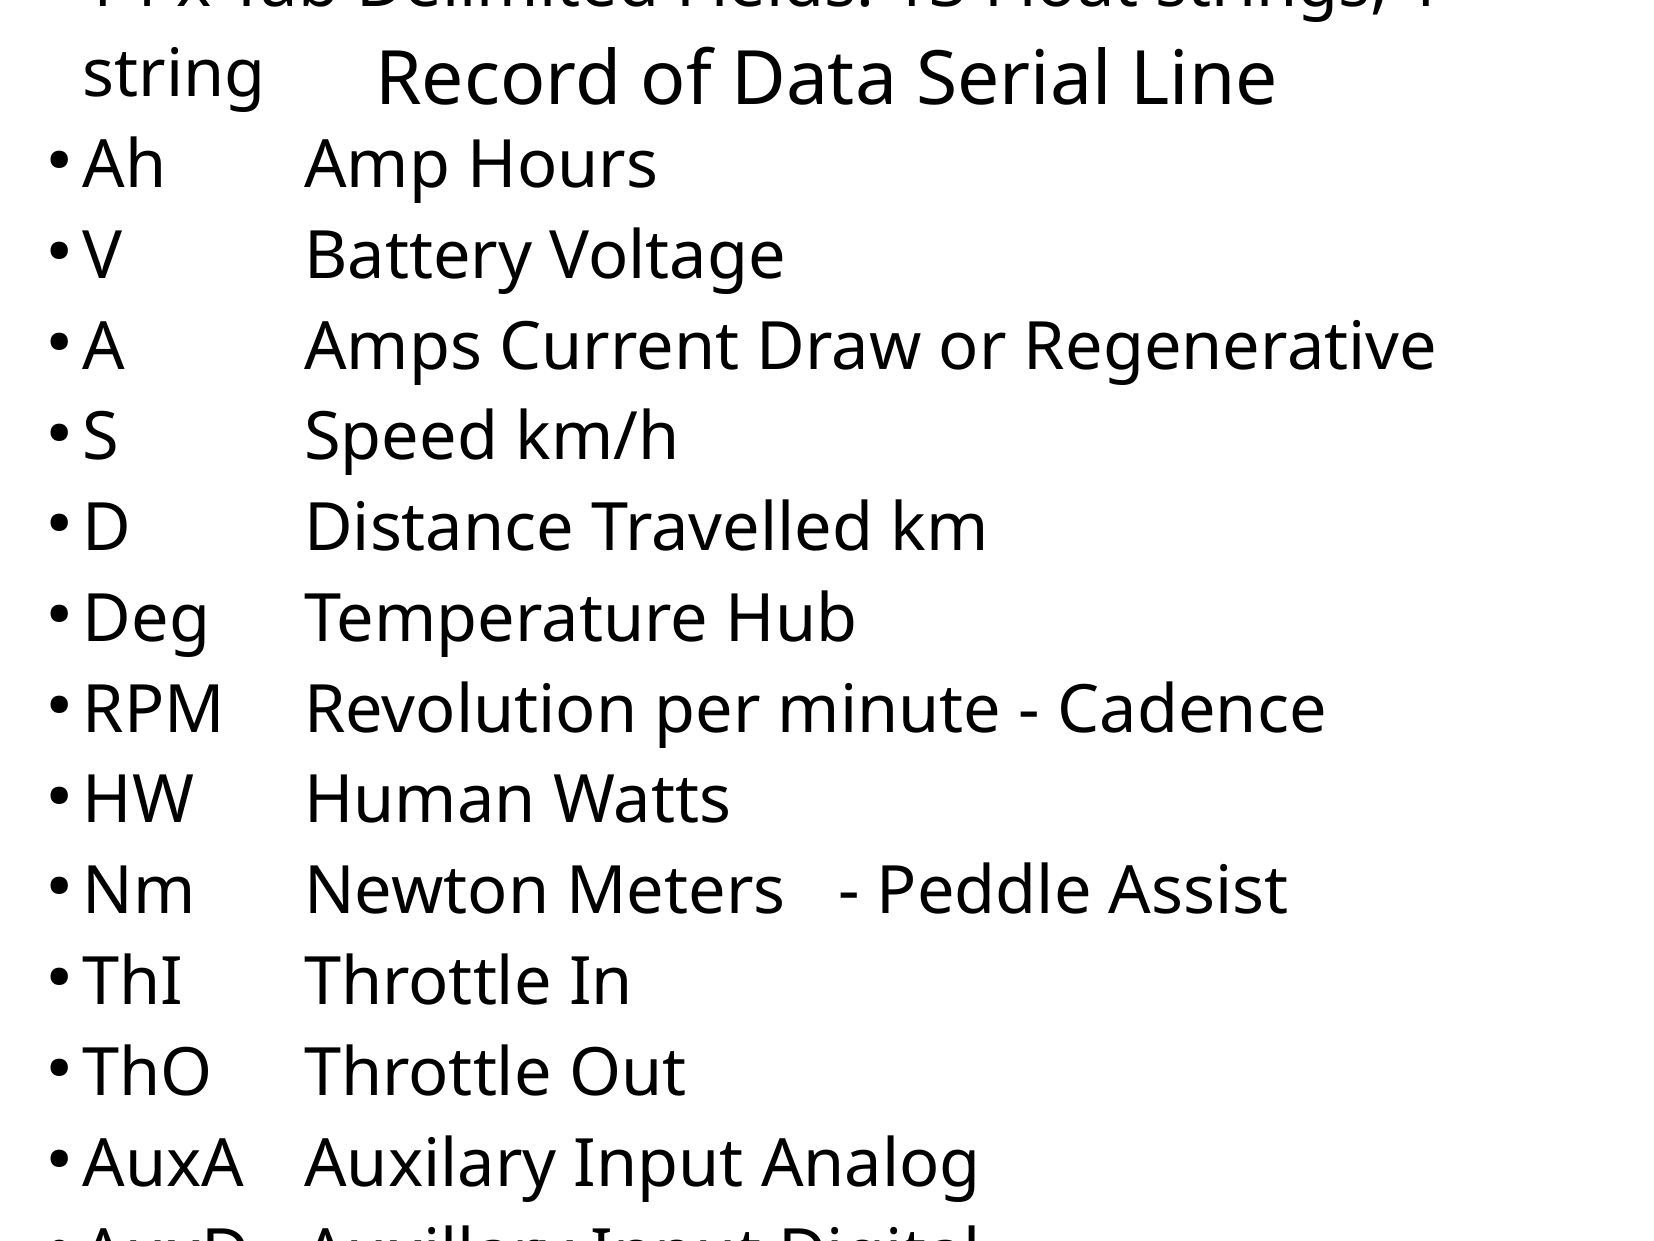

14 x Tab Delimited Fields. 13 Float strings, 1 string
Ah		Amp Hours
V			Battery Voltage
A			Amps Current Draw or Regenerative
S			Speed km/h
D			Distance Travelled km
Deg		Temperature Hub
RPM		Revolution per minute - Cadence
HW		Human Watts
Nm		Newton Meters	 - Peddle Assist
ThI		Throttle In
ThO		Throttle Out
AuxA	Auxilary Input Analog
AuxD	Auxillary Input Digital
Flgs 	Flags. B = Brakes, S = Overspeed, etc.
# Record of Data Serial Line